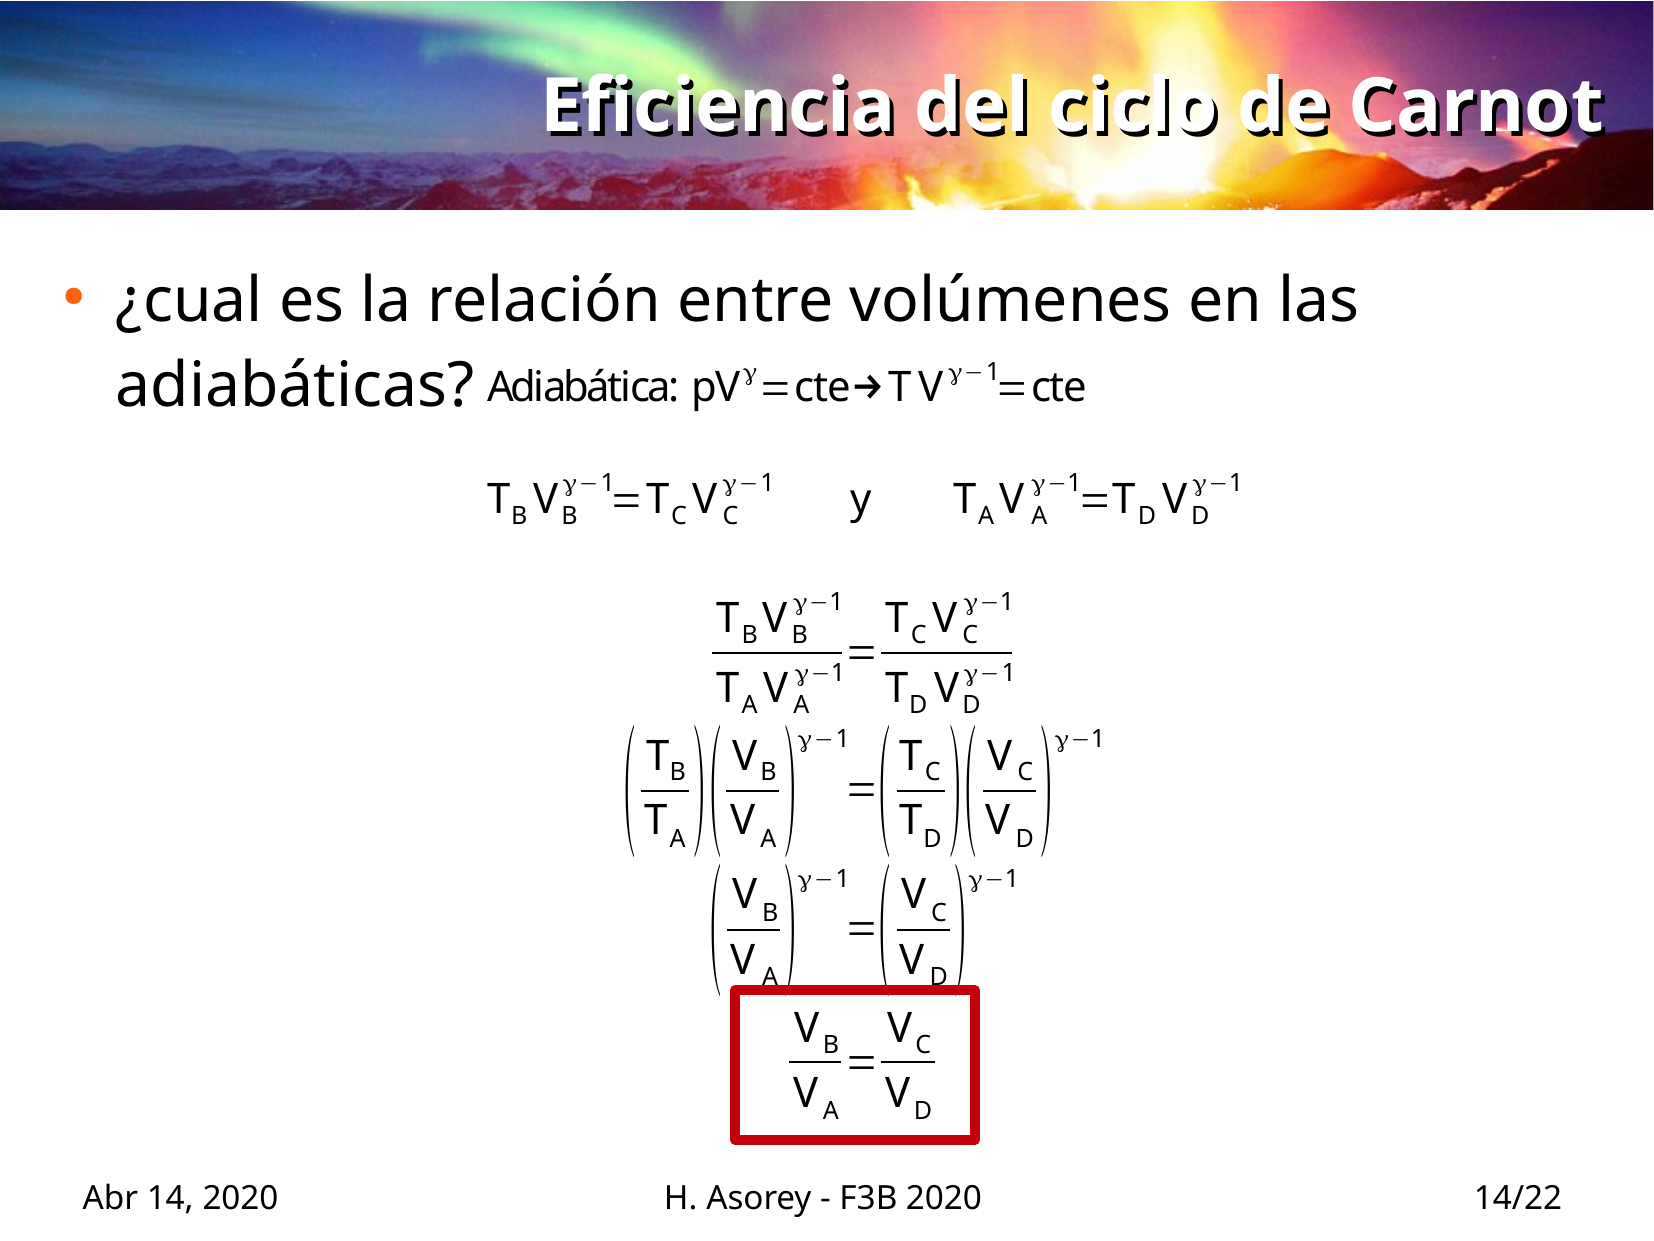

# Eficiencia del ciclo de Carnot
¿cual es la relación entre volúmenes en las adiabáticas?
Abr 14, 2020
H. Asorey - F3B 2020
14